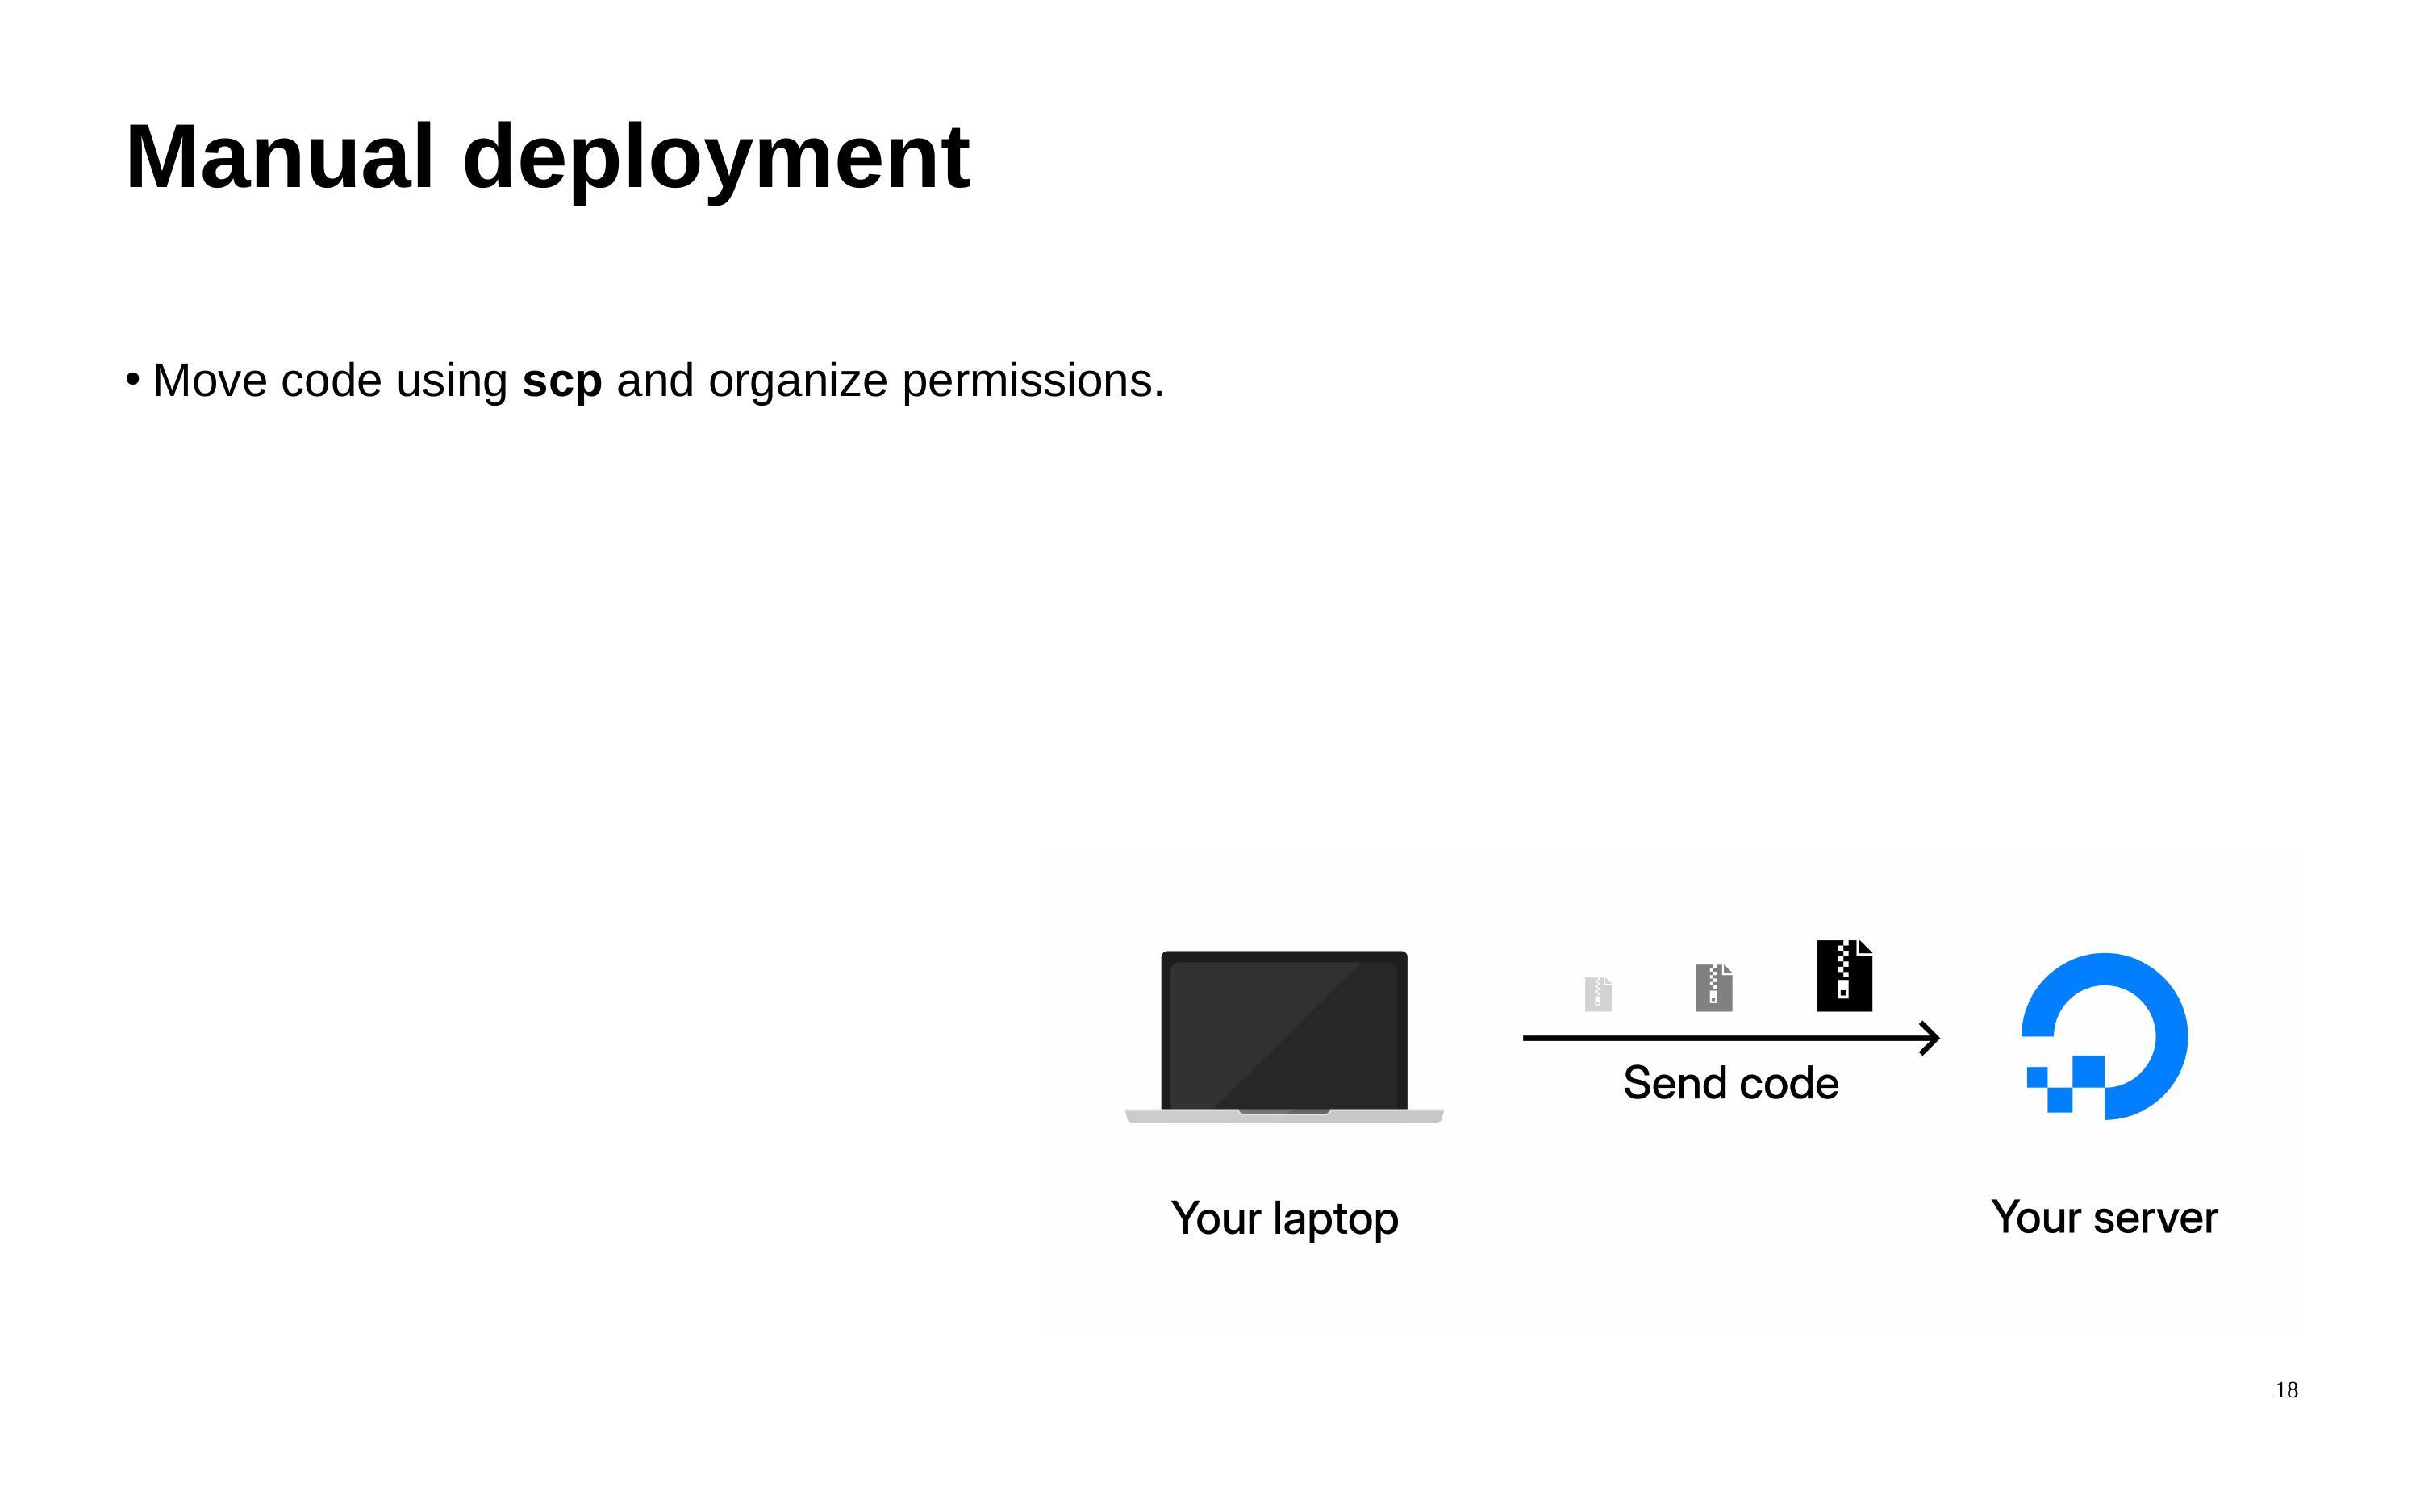

Manual deployment
Move code using scp and organize permissions.
18